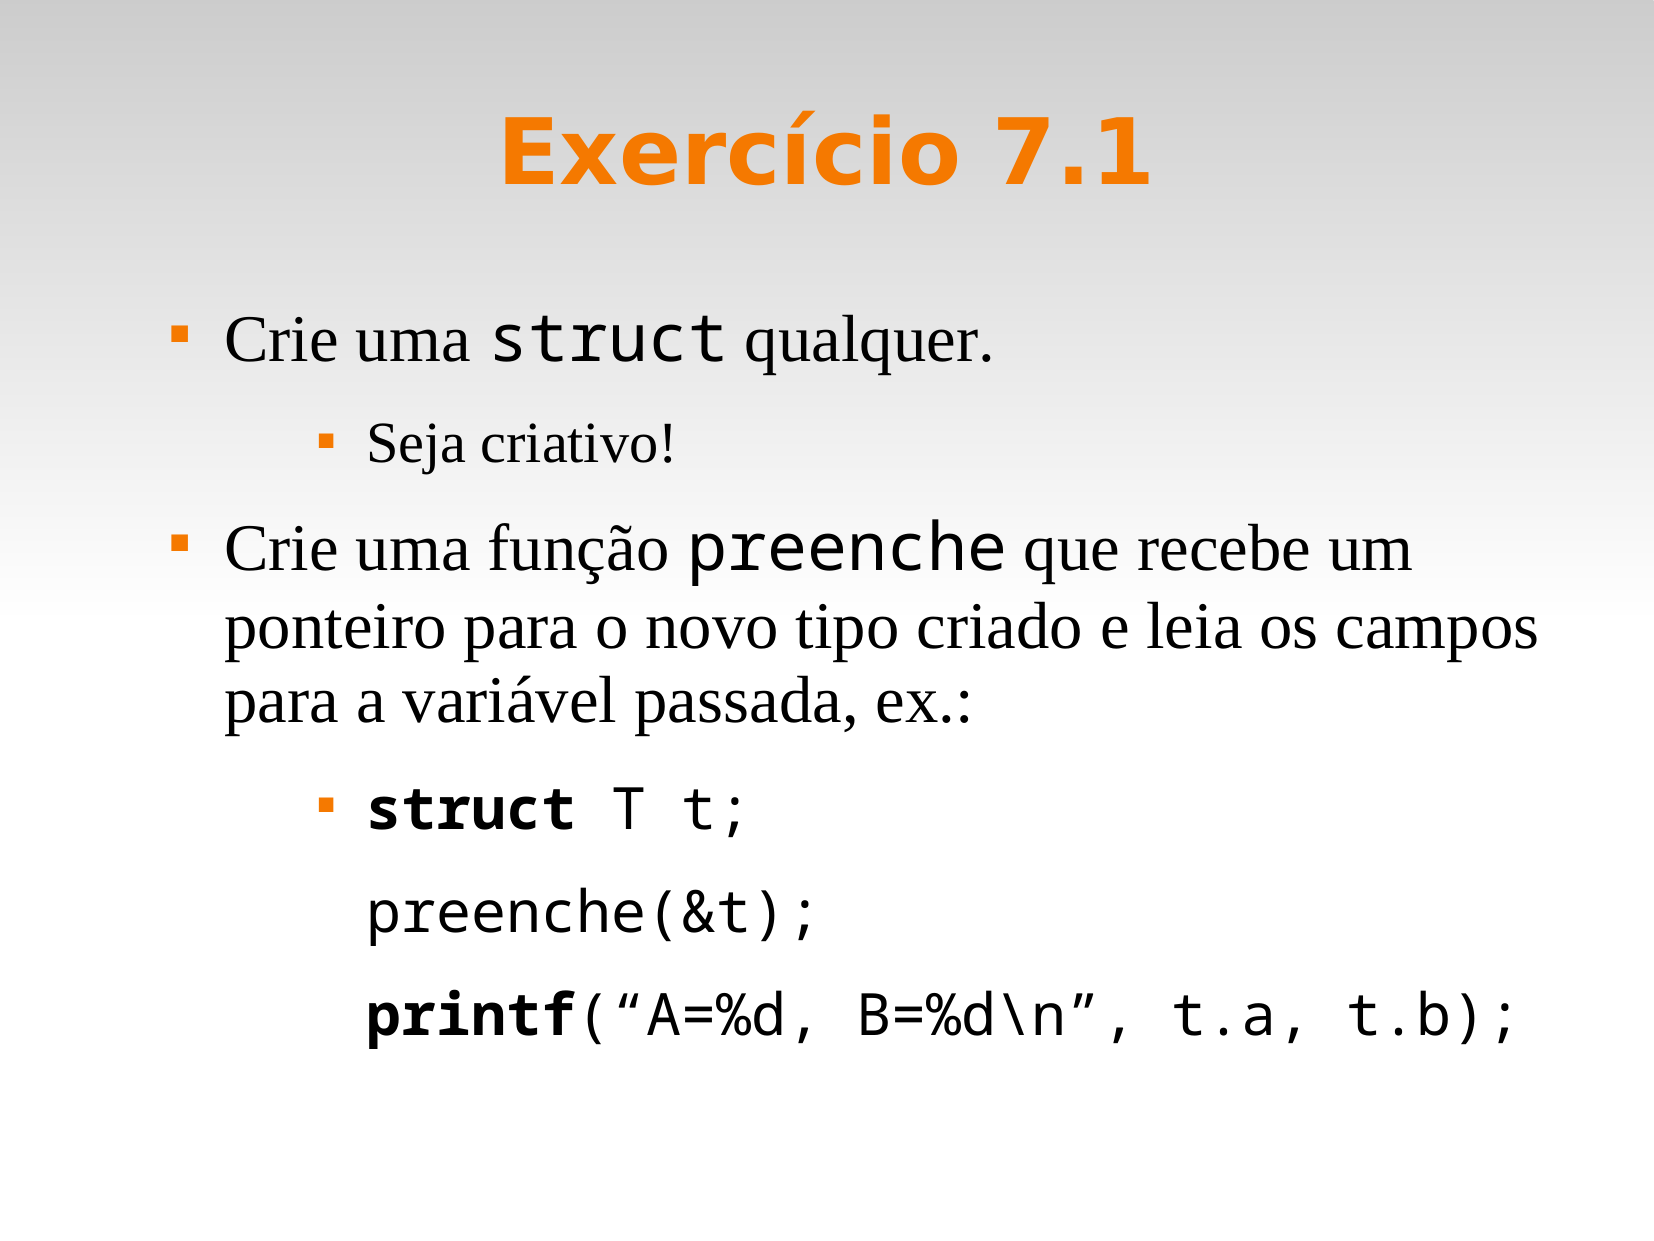

# Exercício 7.1
Crie uma struct qualquer.
Seja criativo!
Crie uma função preenche que recebe um ponteiro para o novo tipo criado e leia os campos para a variável passada, ex.:
struct T t;
preenche(&t);
printf(“A=%d, B=%d\n”, t.a, t.b);